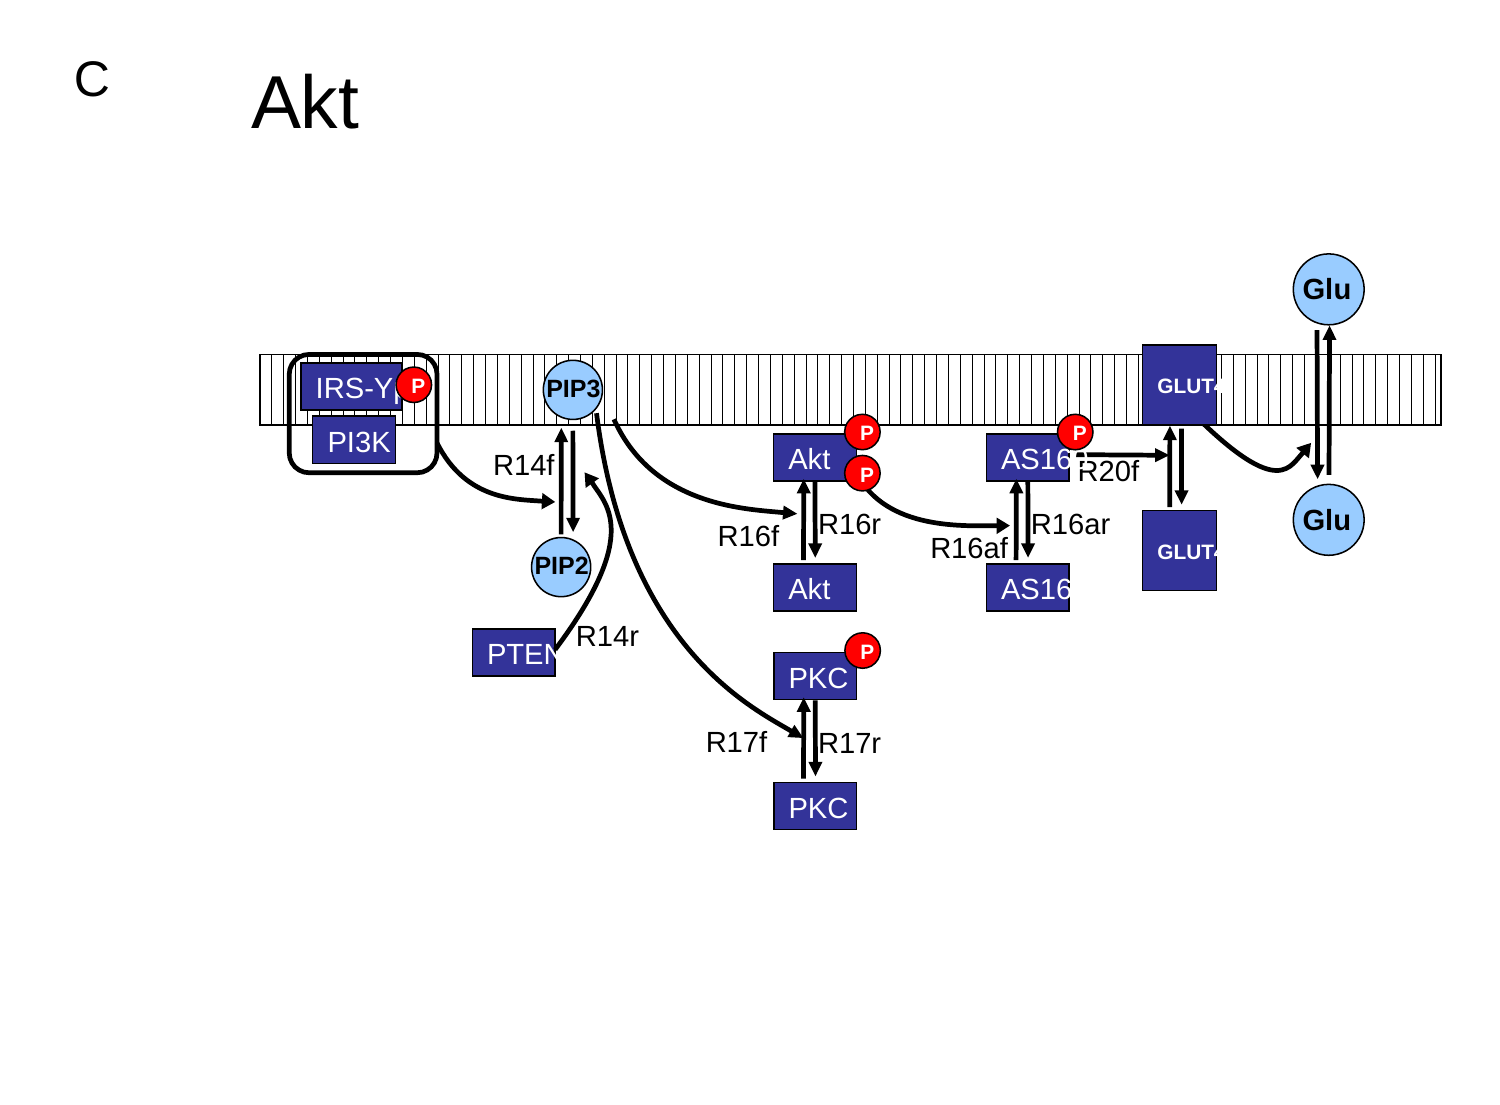

C
Akt
Glu
GLUT4
IRS-Yp
PIP3
P
P
P
PI3K
Akt
AS160
R14f
R20f
P
Glu
R16r
R16ar
R16f
GLUT4
R16af
PIP2
Akt
AS160
R14r
PTEN
P
PKC
R17f
R17r
PKC